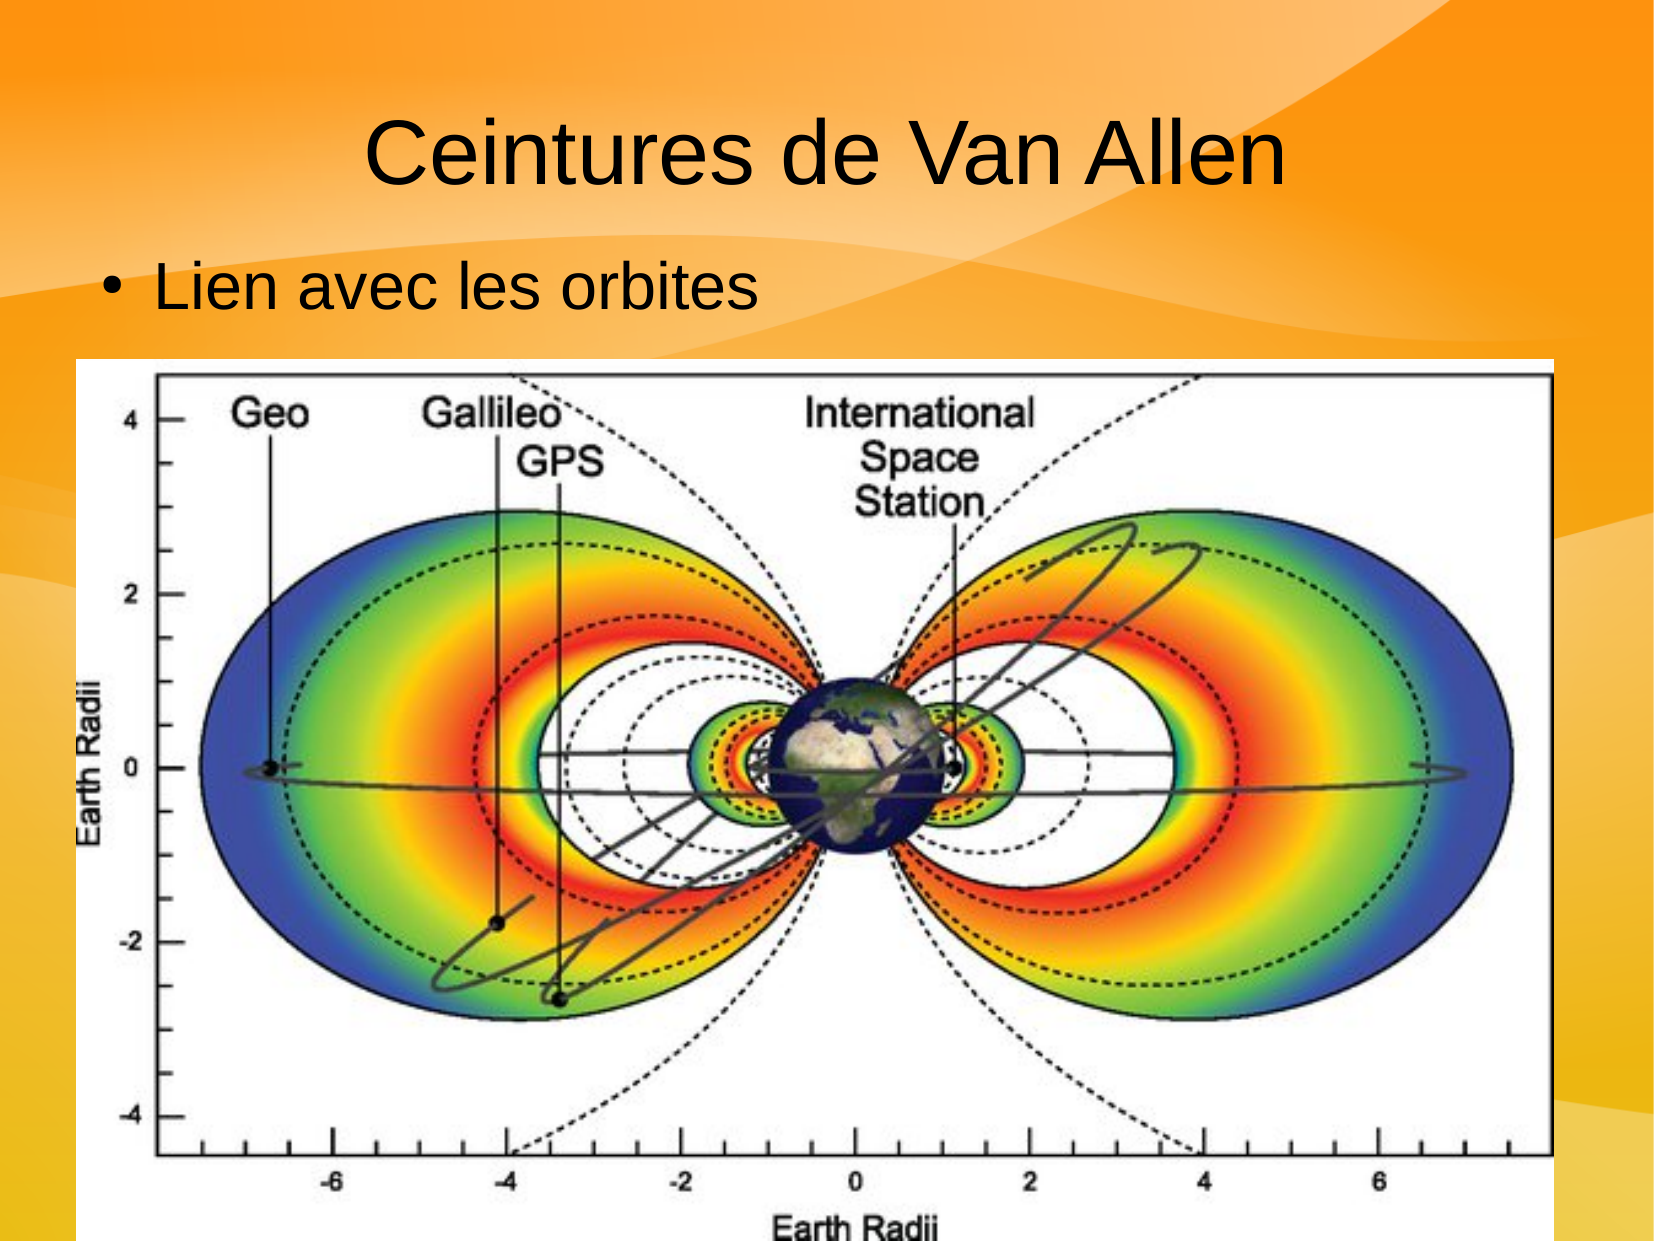

# Ceintures de Van Allen
Lien avec les orbites